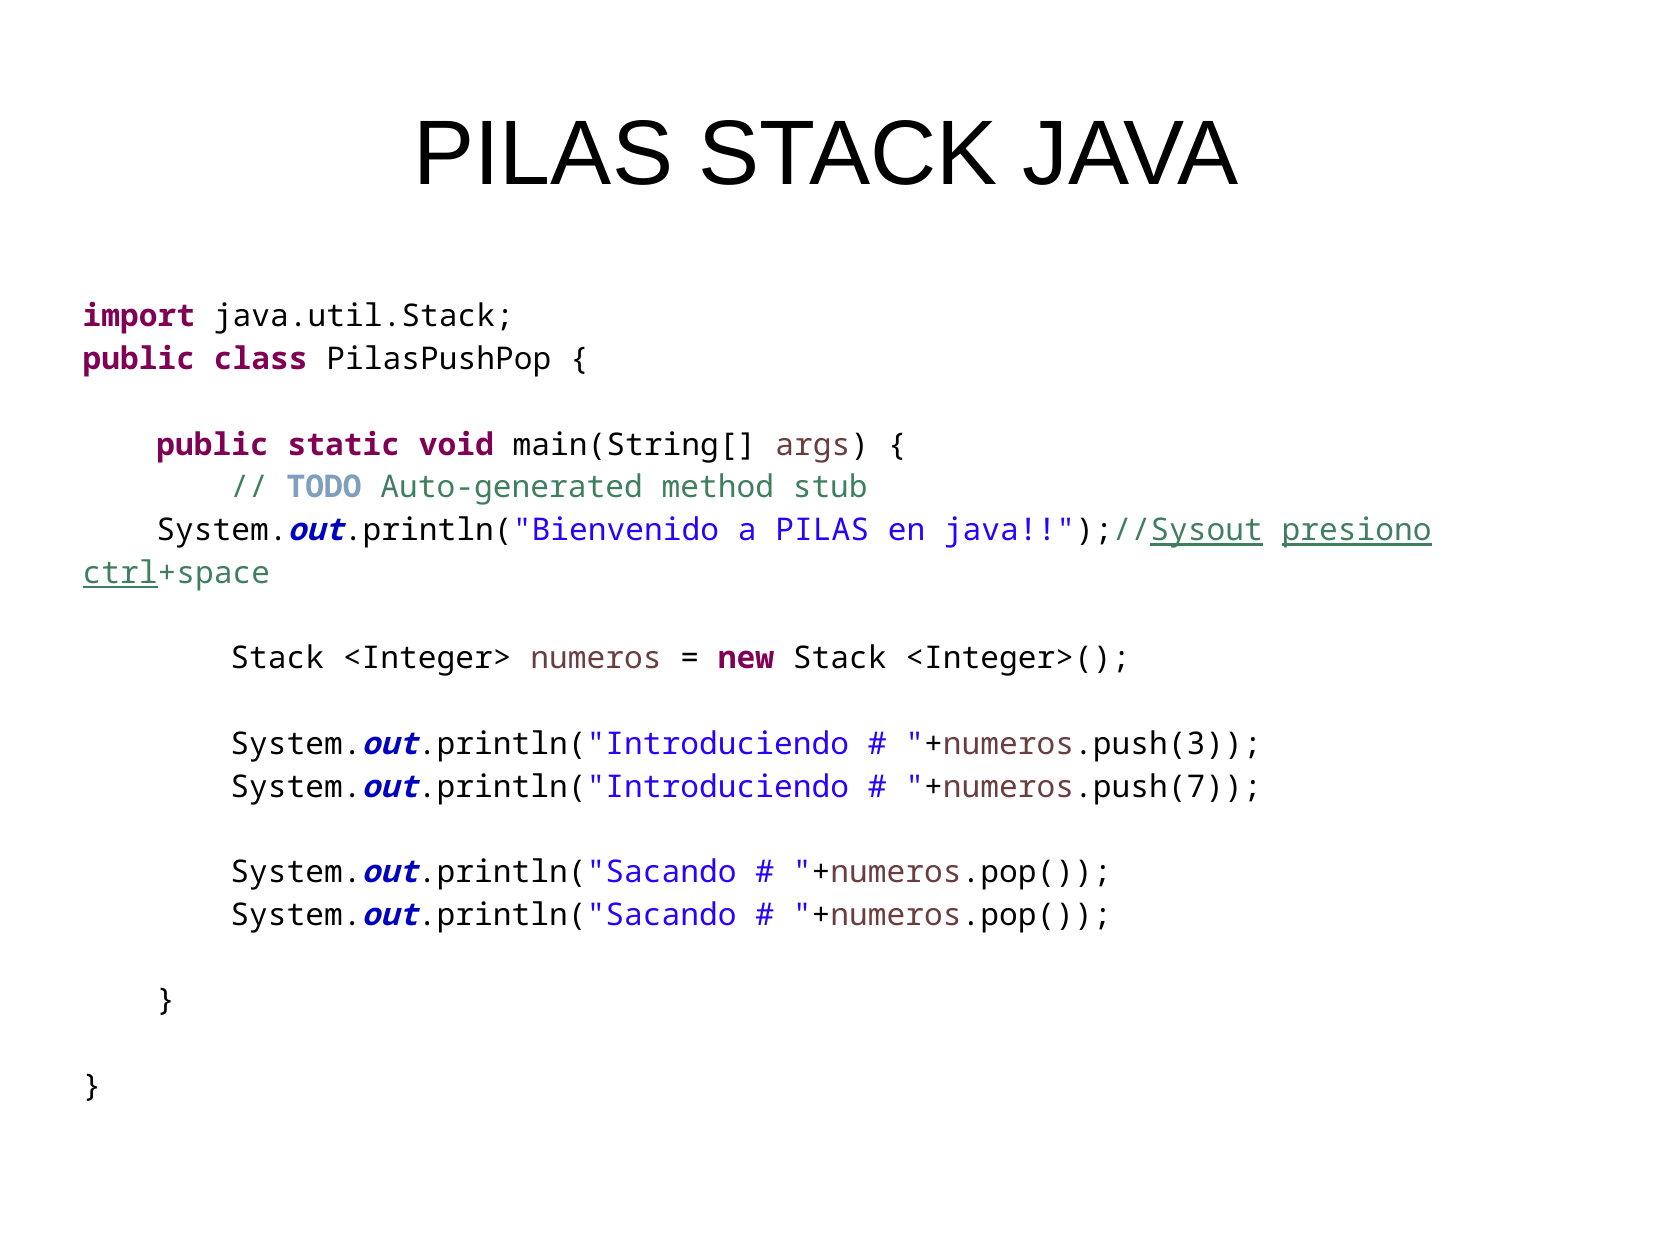

# PILAS STACK JAVA
import java.util.Stack;
public class PilasPushPop {
	public static void main(String[] args) {
		// TODO Auto-generated method stub
	System.out.println("Bienvenido a PILAS en java!!");//Sysout presiono ctrl+space
		Stack <Integer> numeros = new Stack <Integer>();
		System.out.println("Introduciendo # "+numeros.push(3));
		System.out.println("Introduciendo # "+numeros.push(7));
		System.out.println("Sacando # "+numeros.pop());
		System.out.println("Sacando # "+numeros.pop());
	}
}